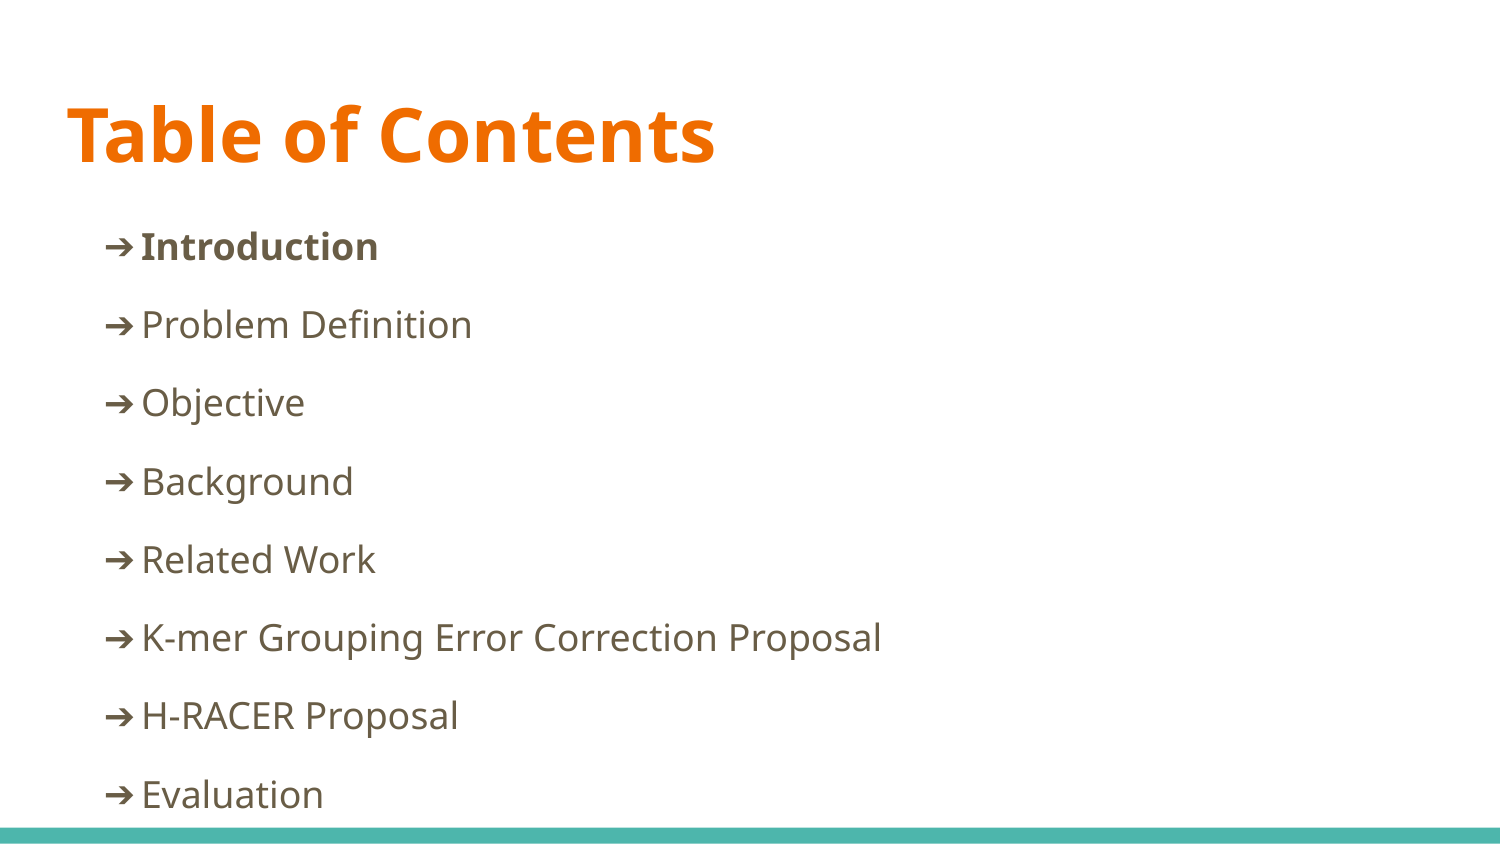

Table of Contents
# Introduction
Problem Definition
Objective
Background
Related Work
K-mer Grouping Error Correction Proposal
H-RACER Proposal
Evaluation
Conclusion
Future Work